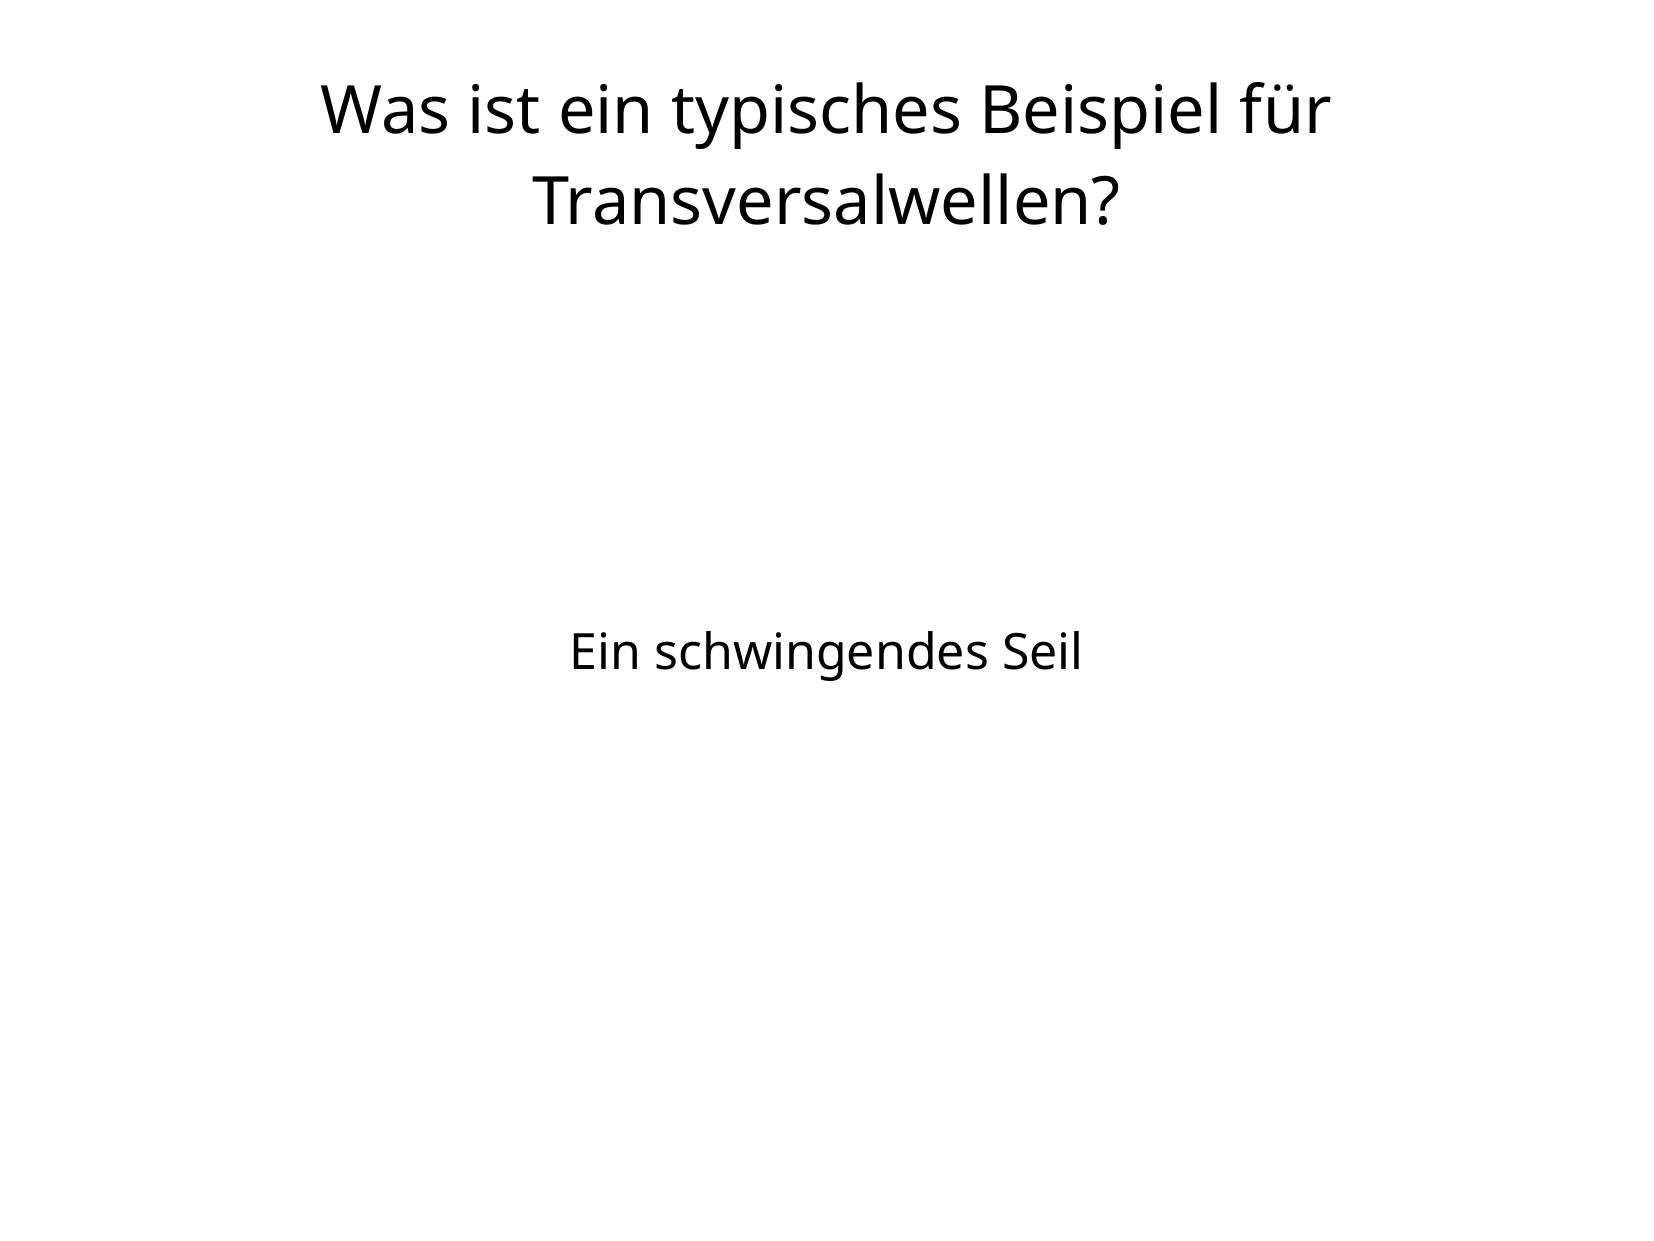

# Was ist ein typisches Beispiel für Transversalwellen?
Ein schwingendes Seil